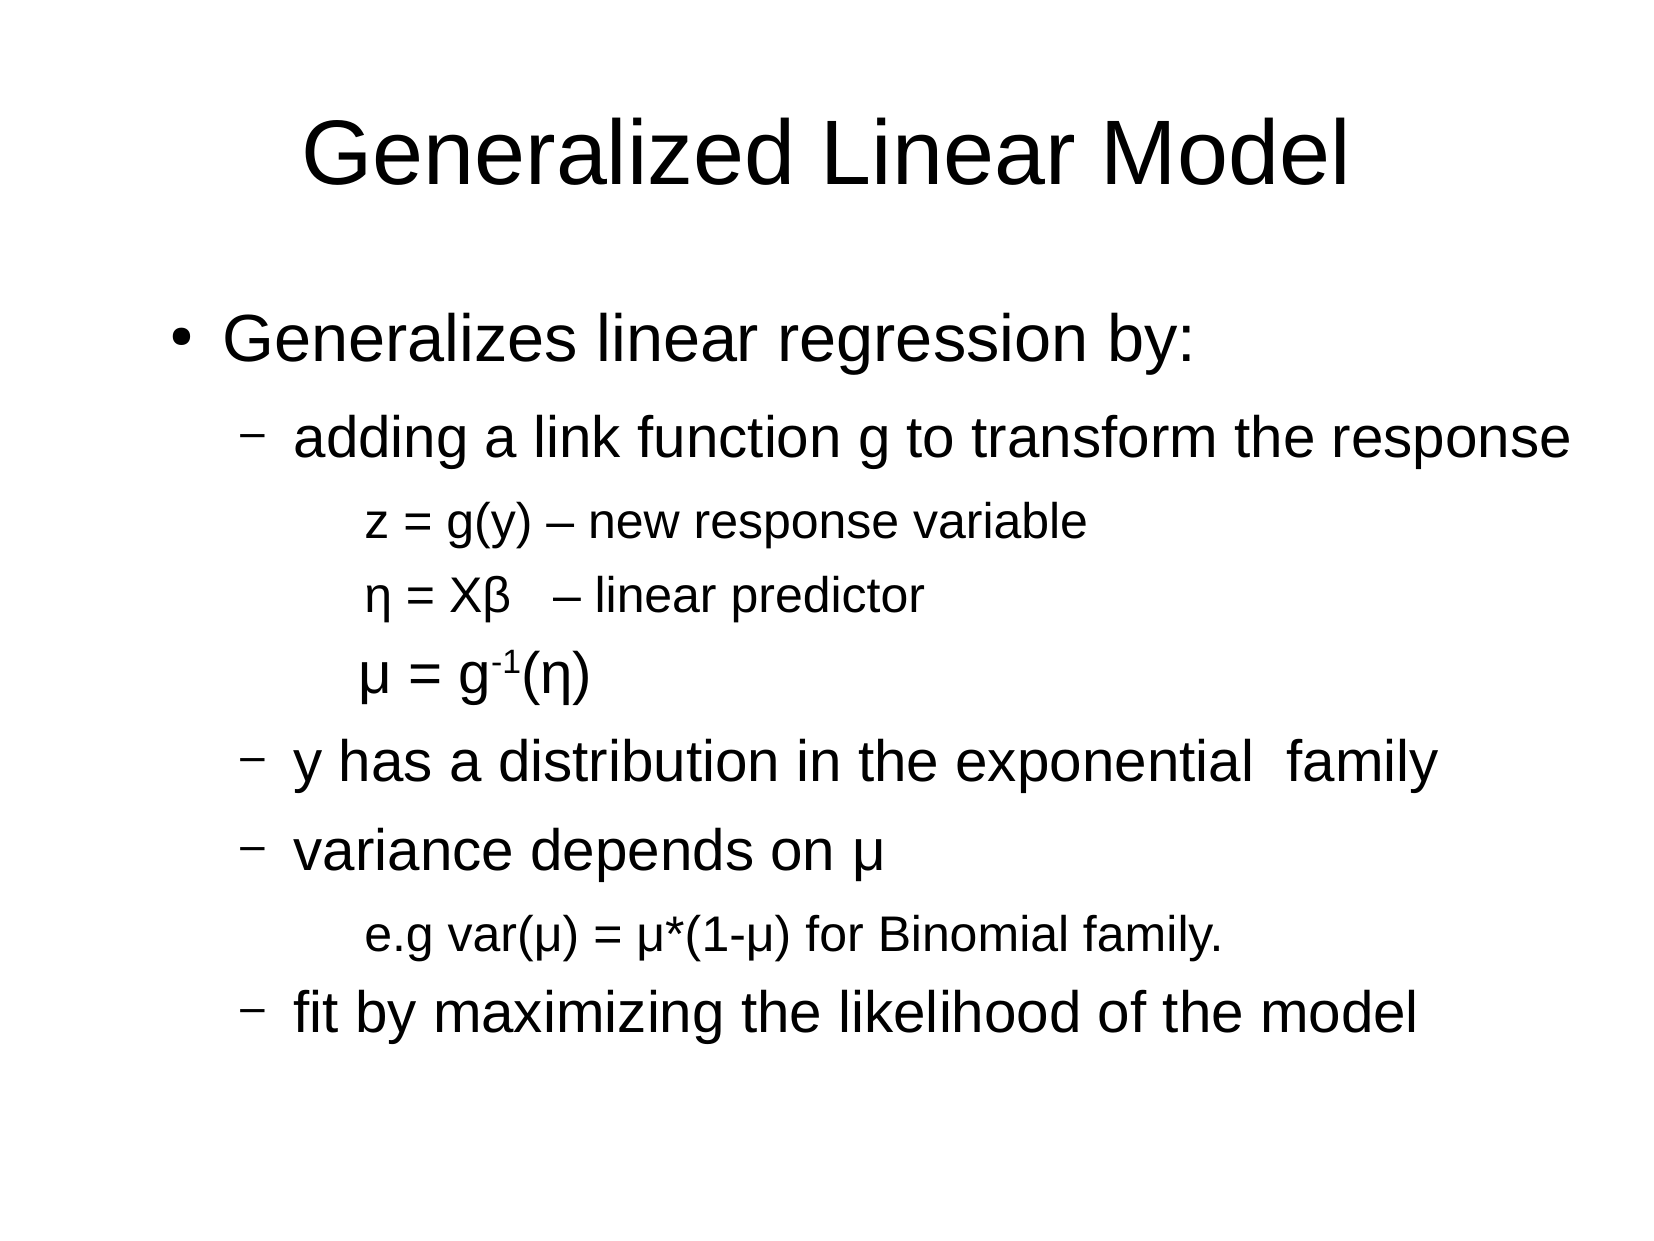

# Generalized Linear Model
Generalizes linear regression by:
adding a link function g to transform the response
z = g(y) – new response variable
η = Xβ – linear predictor
 μ = g-1(η)
y has a distribution in the exponential family
variance depends on μ
e.g var(μ) = μ*(1-μ) for Binomial family.
fit by maximizing the likelihood of the model